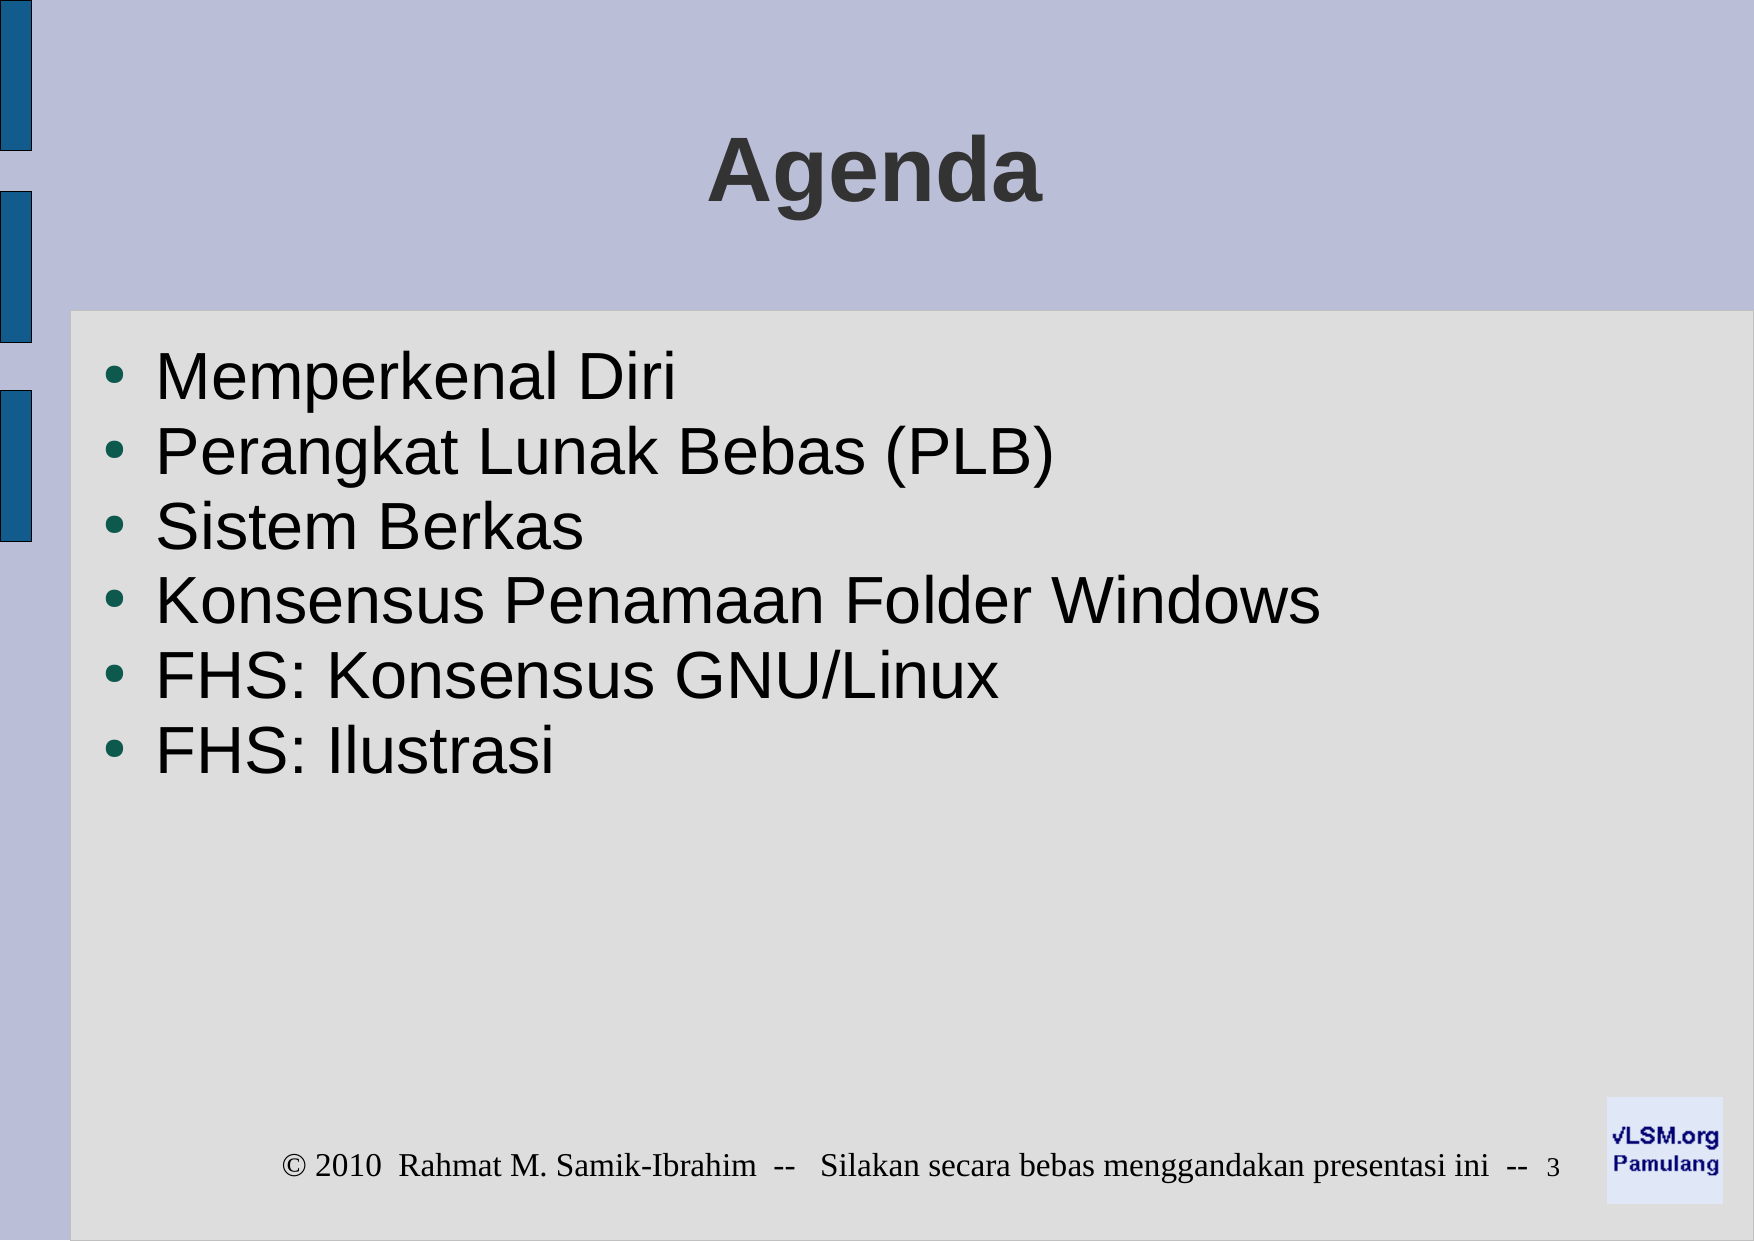

# Agenda
Memperkenal Diri
Perangkat Lunak Bebas (PLB)
Sistem Berkas
Konsensus Penamaan Folder Windows
FHS: Konsensus GNU/Linux
FHS: Ilustrasi